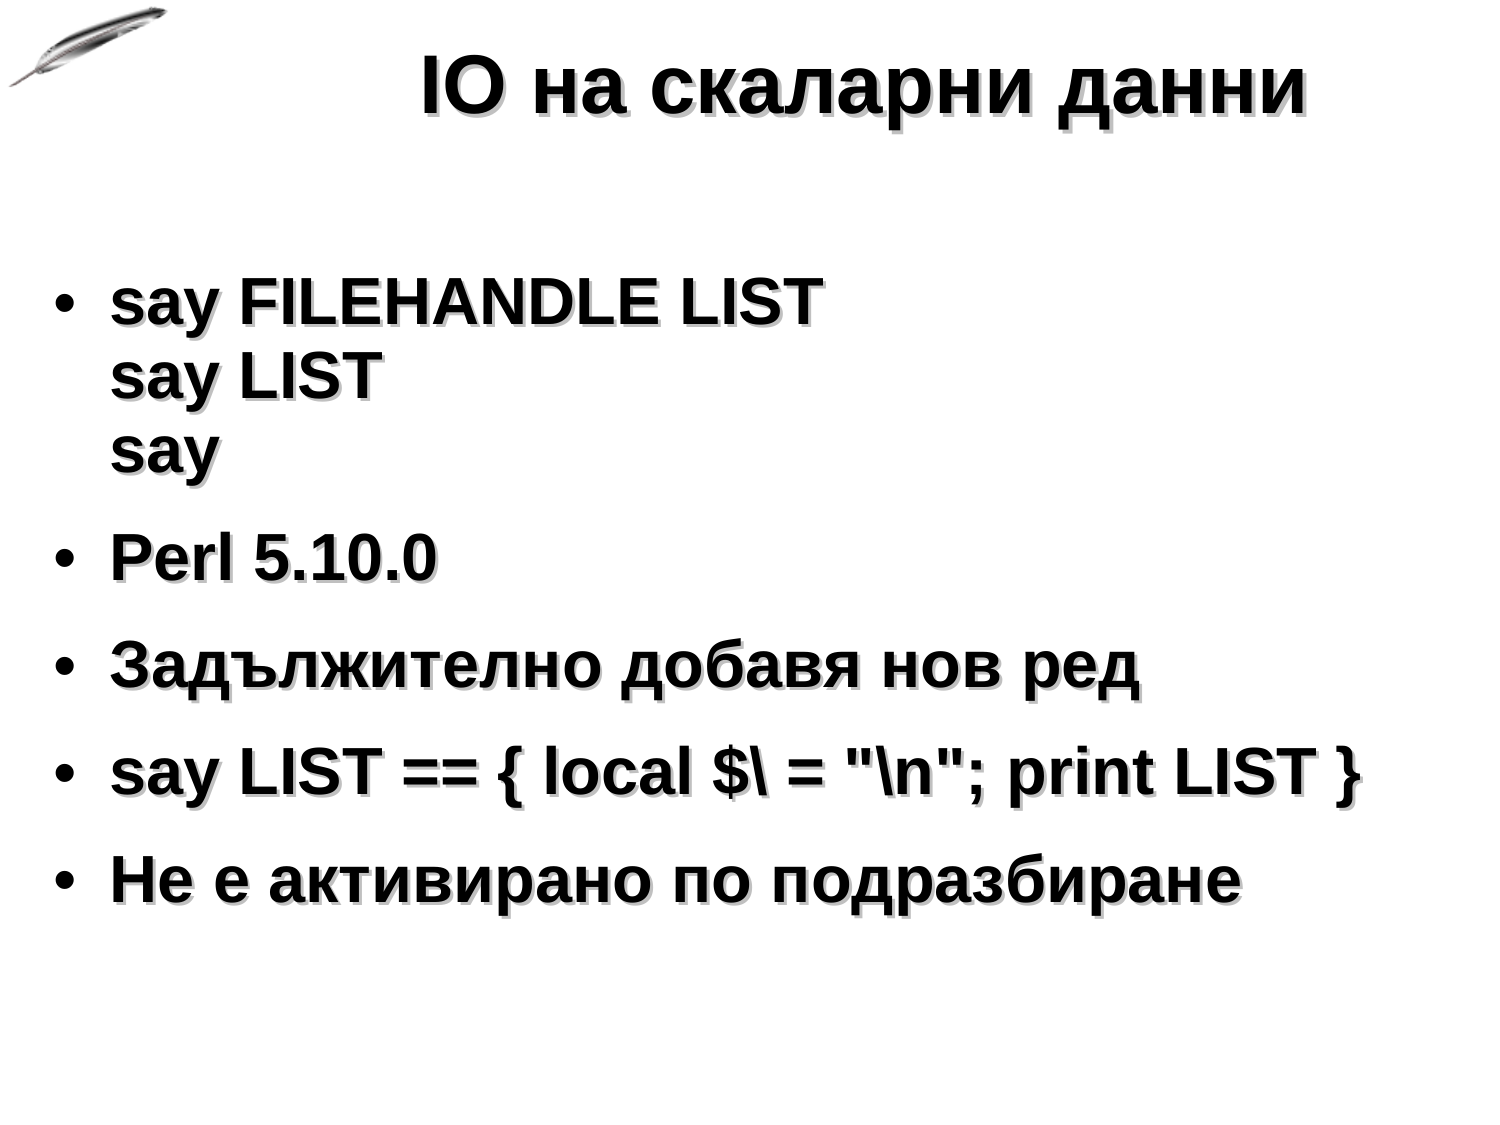

# IO на скаларни данни
say FILEHANDLE LIST
say LIST
say
Perl 5.10.0
Задължително добавя нов ред
say LIST == { local $\ = "\n"; print LIST }
Не е активирано по подразбиране